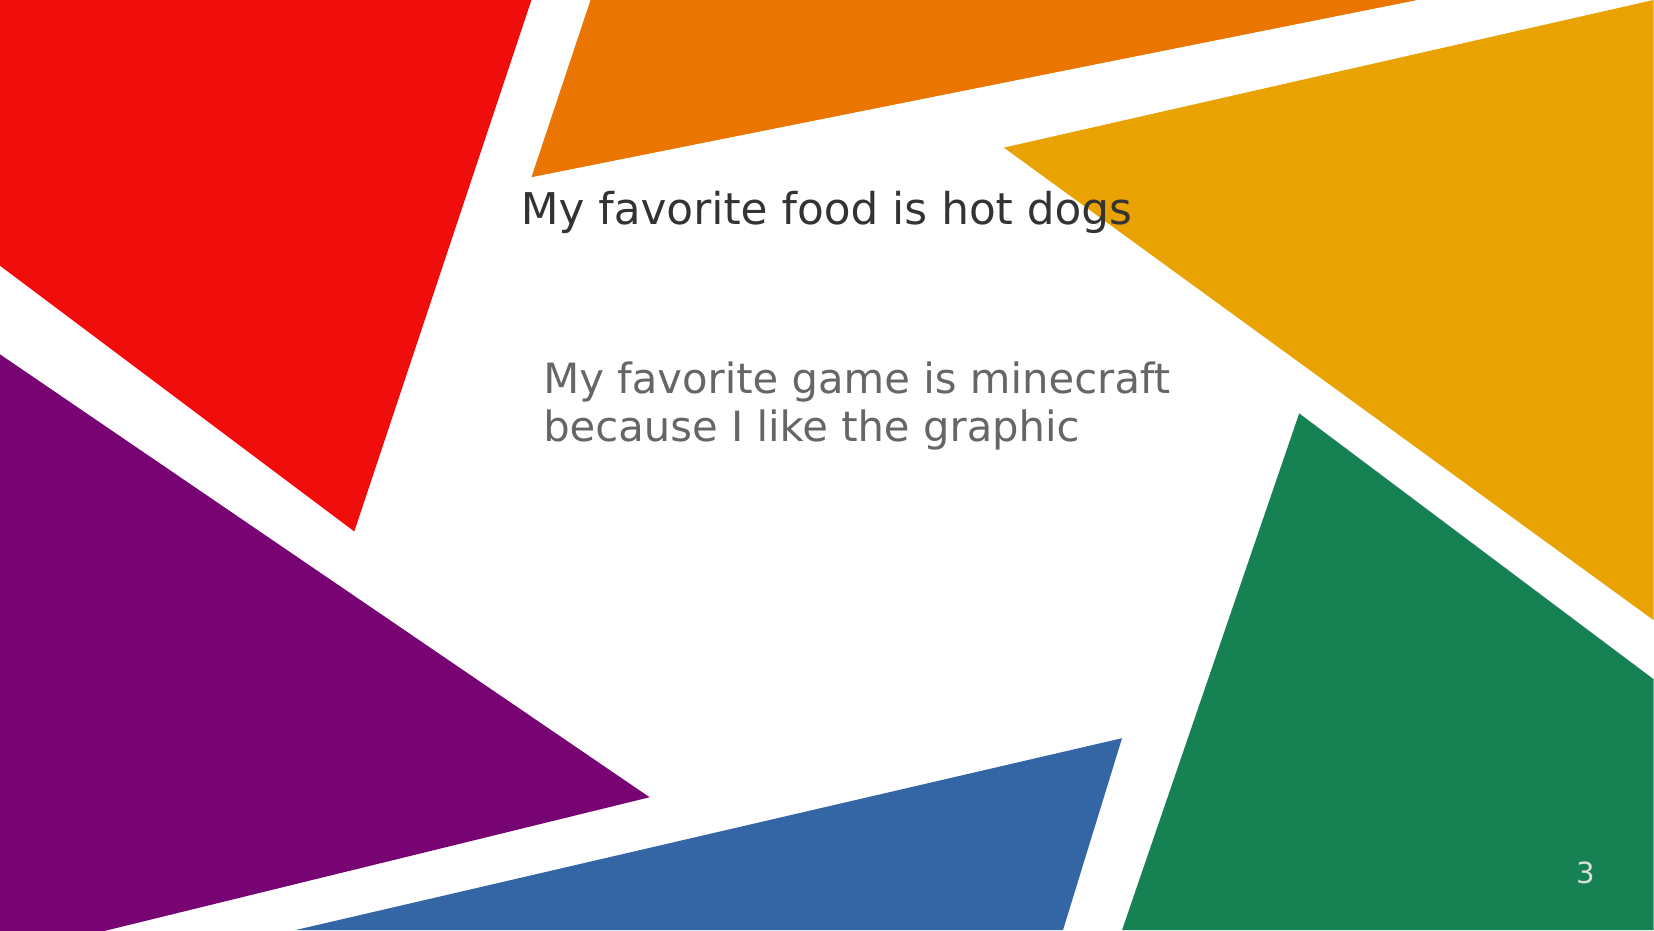

# My favorite food is hot dogs
My favorite game is minecraft because I like the graphic
3